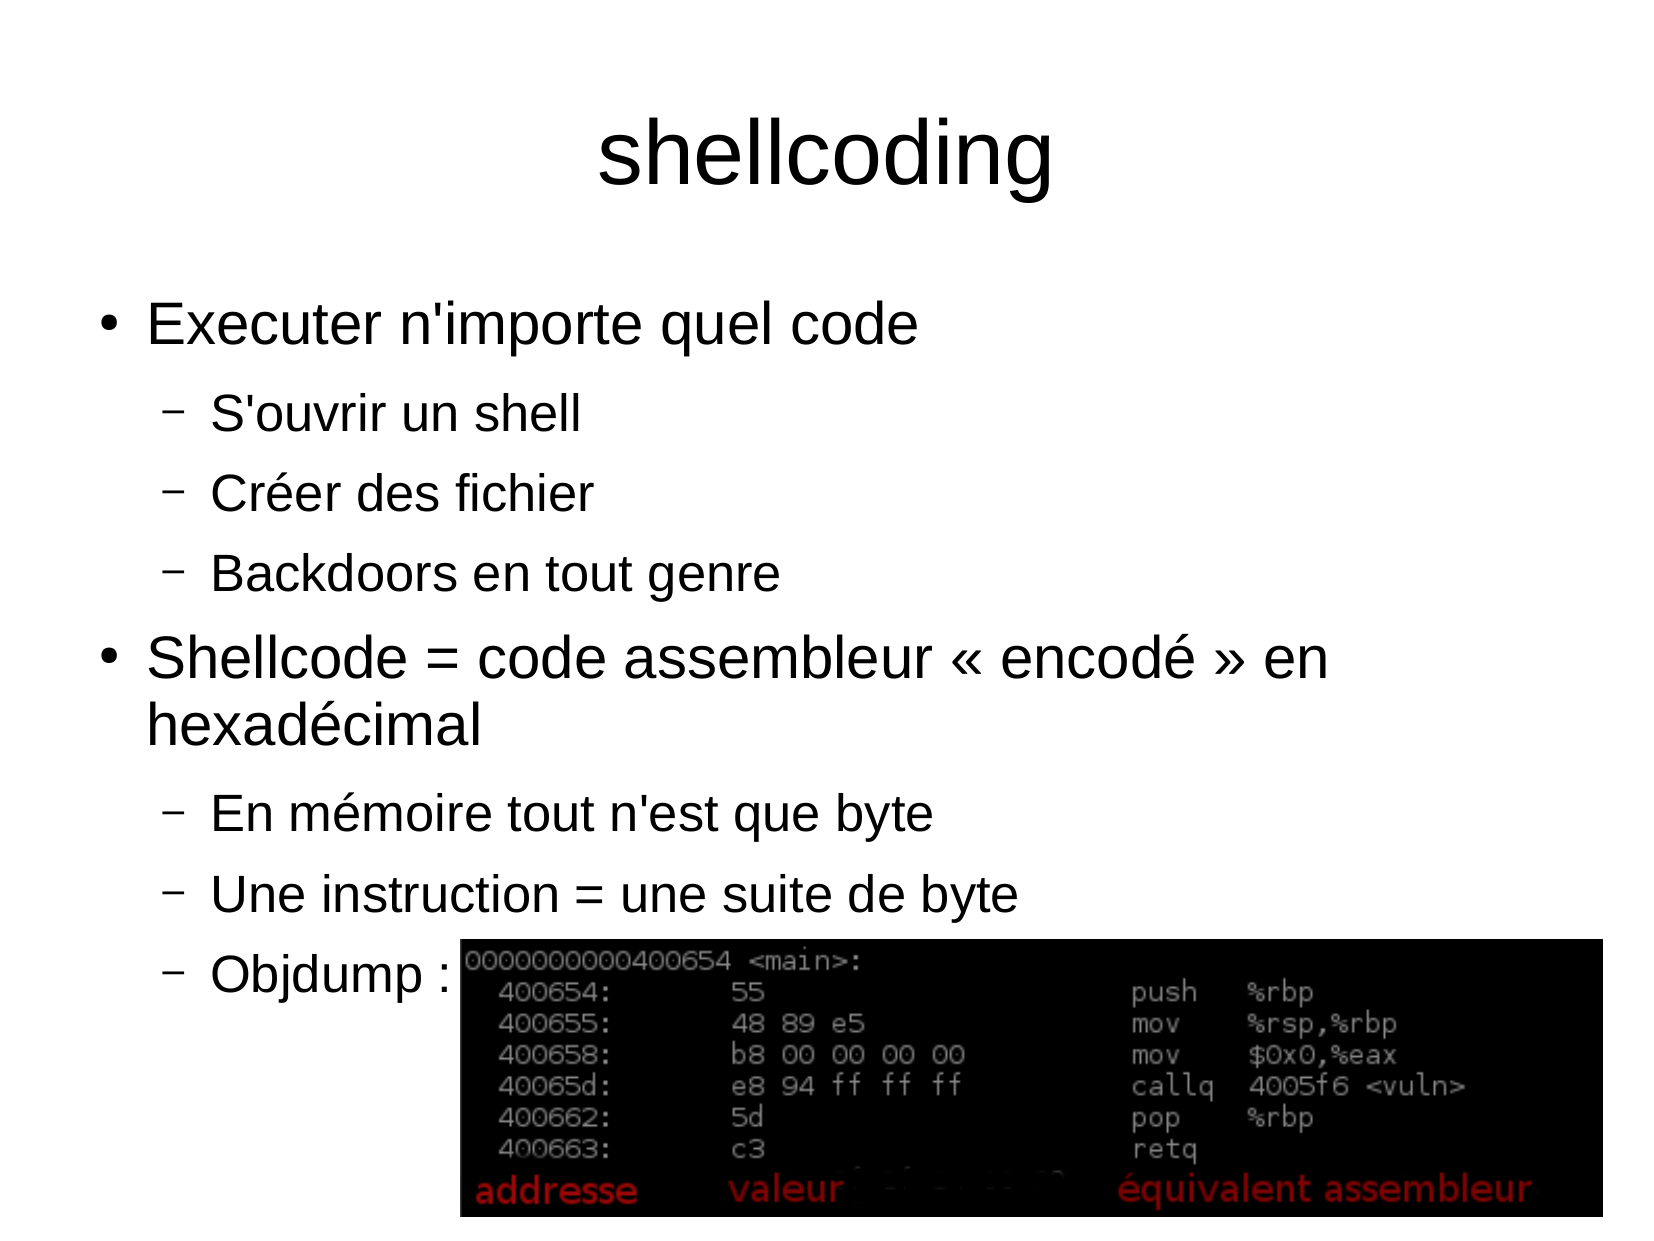

# shellcoding
Executer n'importe quel code
S'ouvrir un shell
Créer des fichier
Backdoors en tout genre
Shellcode = code assembleur « encodé » en hexadécimal
En mémoire tout n'est que byte
Une instruction = une suite de byte
Objdump :